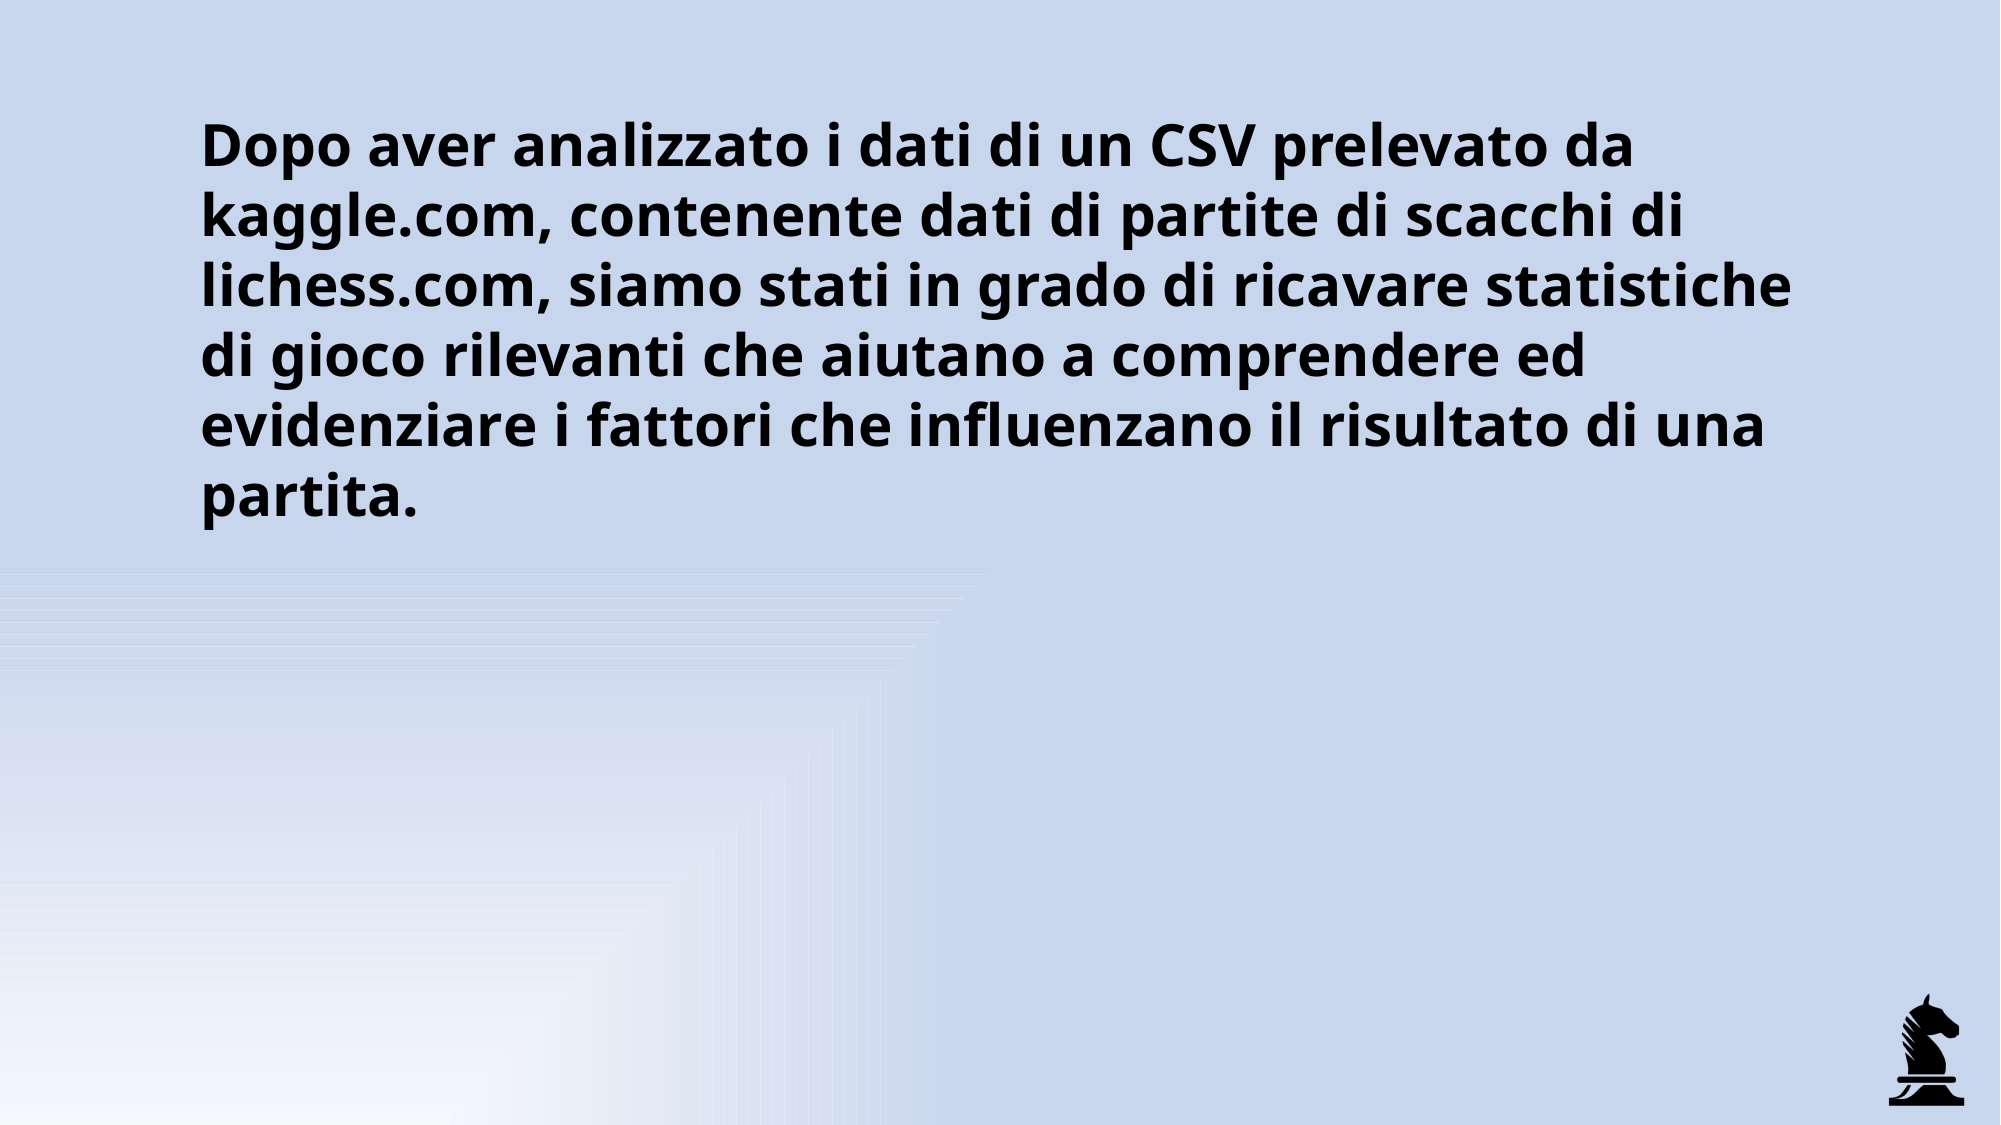

Dopo aver analizzato i dati di un CSV prelevato da kaggle.com, contenente dati di partite di scacchi di lichess.com, siamo stati in grado di ricavare statistiche di gioco rilevanti che aiutano a comprendere ed evidenziare i fattori che influenzano il risultato di una partita.